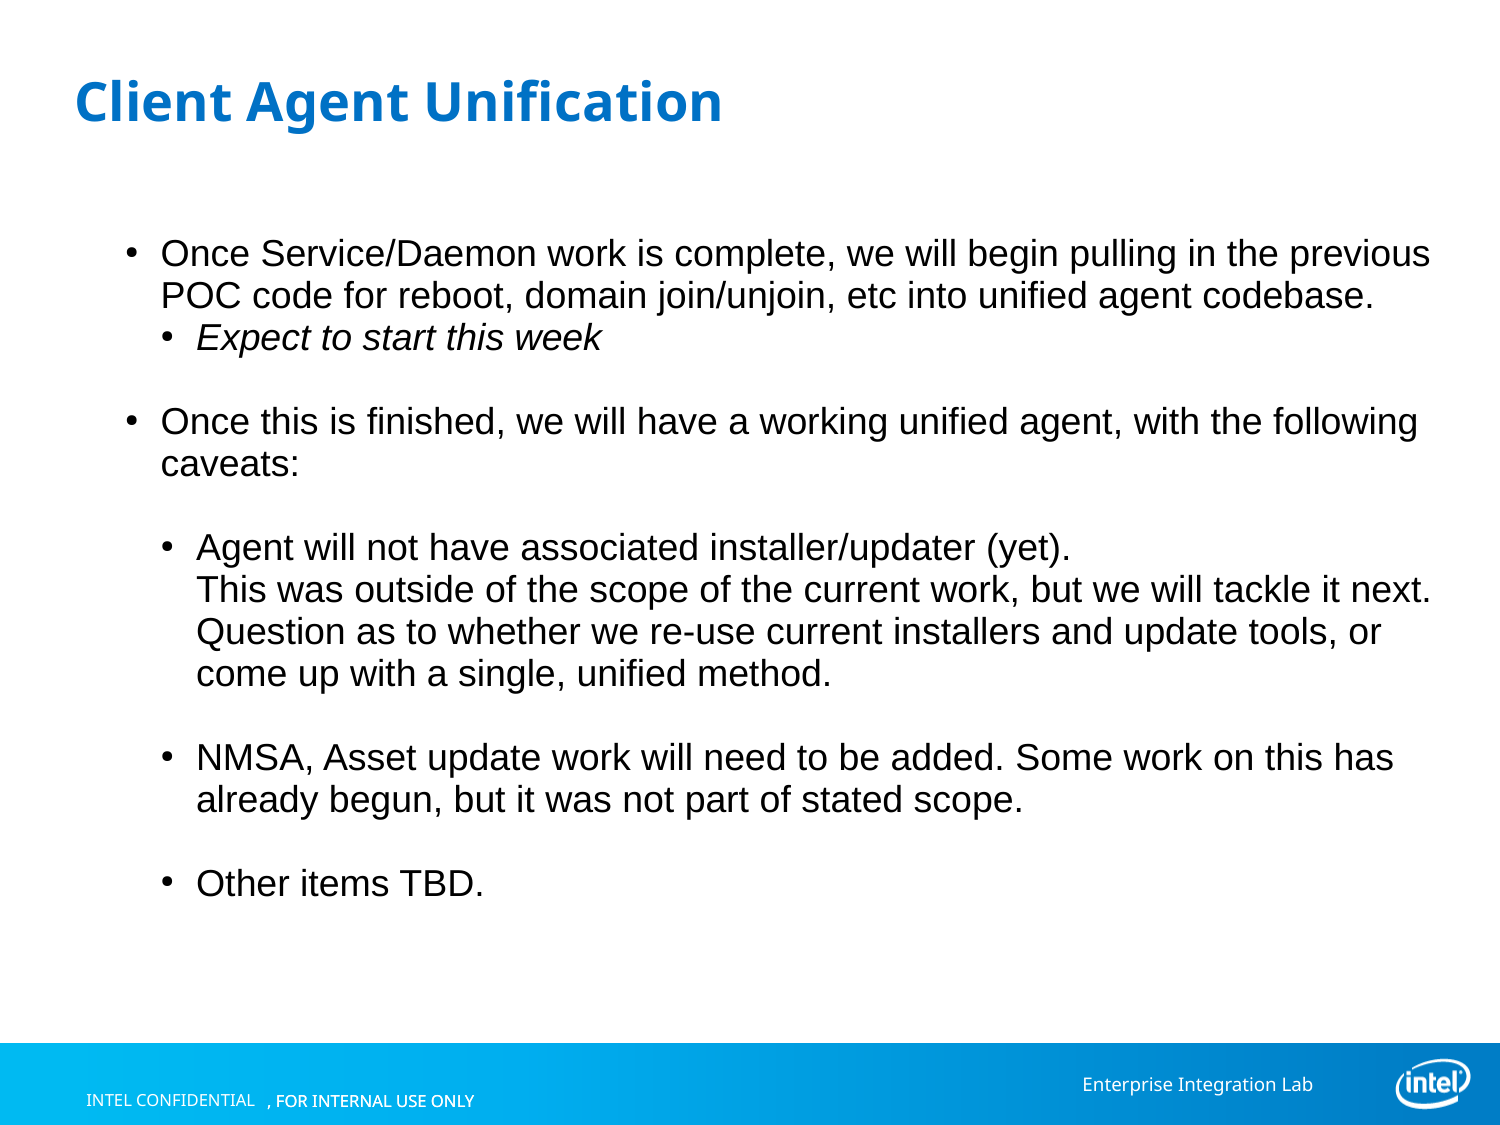

# Client Agent Unification
Once Service/Daemon work is complete, we will begin pulling in the previous
POC code for reboot, domain join/unjoin, etc into unified agent codebase.
Expect to start this week
Once this is finished, we will have a working unified agent, with the following
caveats:
Agent will not have associated installer/updater (yet).
This was outside of the scope of the current work, but we will tackle it next.
Question as to whether we re-use current installers and update tools, or
come up with a single, unified method.
NMSA, Asset update work will need to be added. Some work on this has
already begun, but it was not part of stated scope.
Other items TBD.